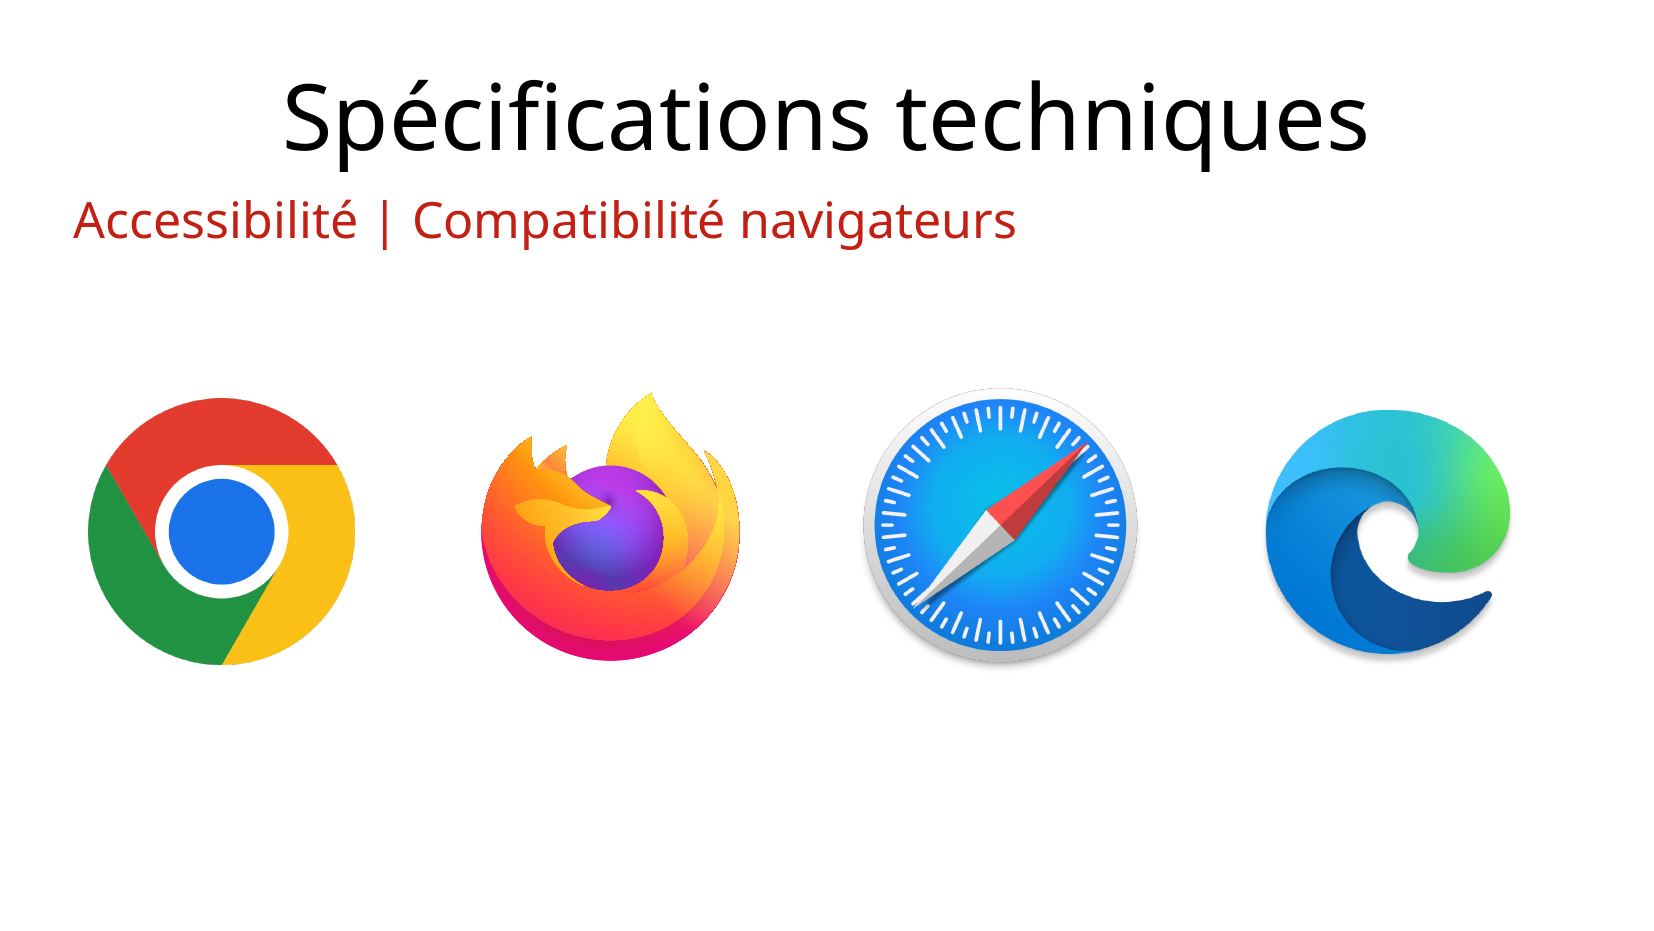

# Spécifications techniques
Accessibilité | Compatibilité navigateurs